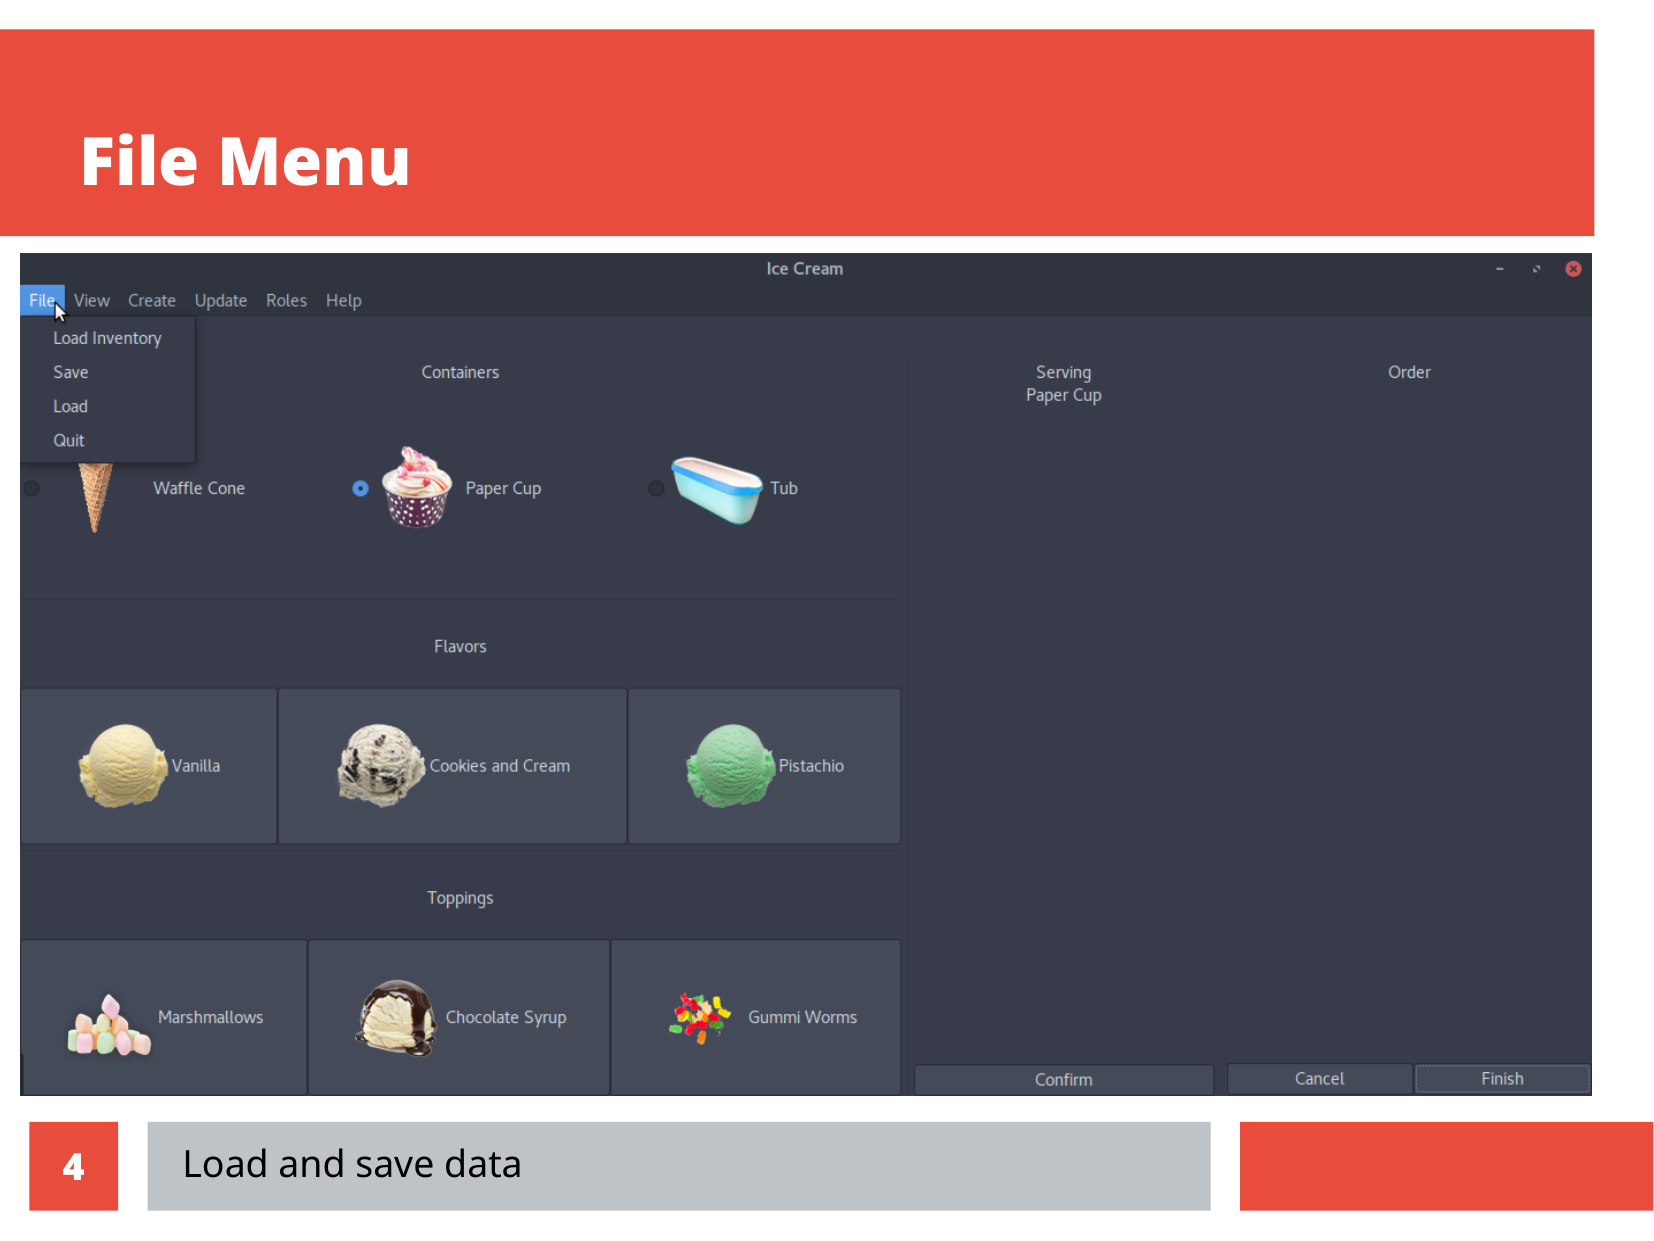

# File Menu
4
Load and save data